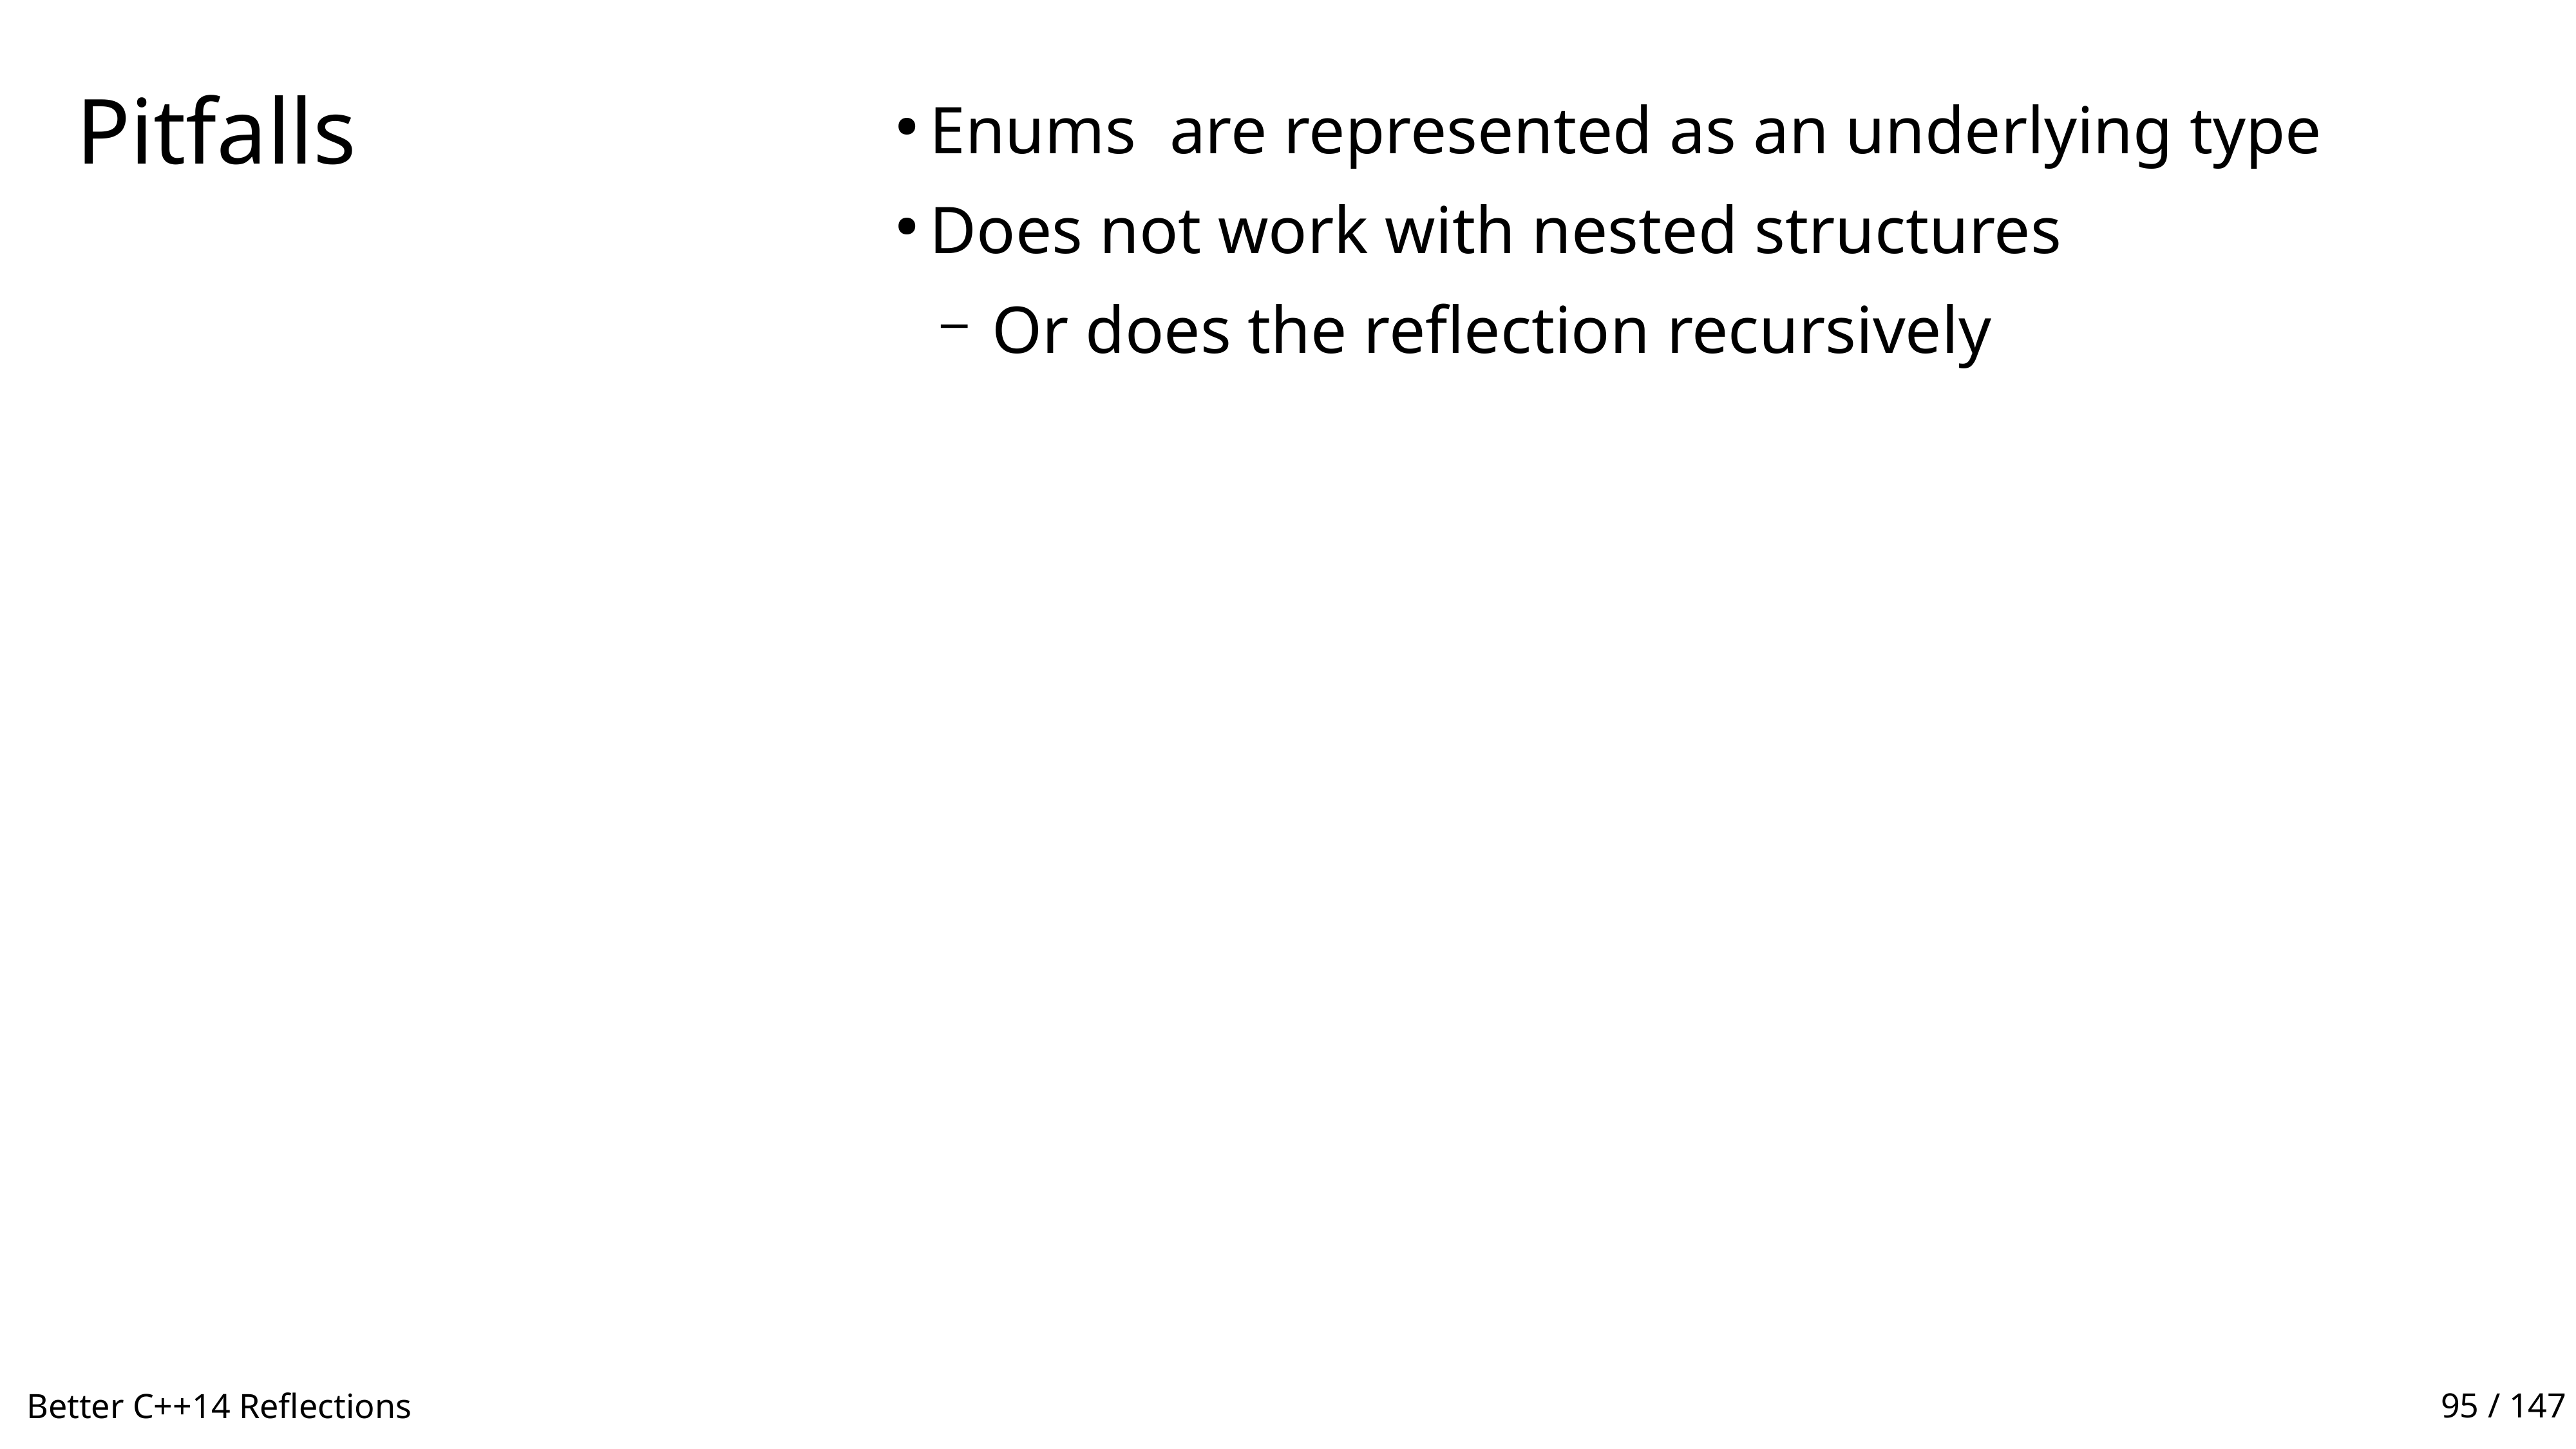

# Pitfalls
Enums are represented as an underlying type
Does not work with nested structures
 Or does the reflection recursively
Better C++14 Reflections